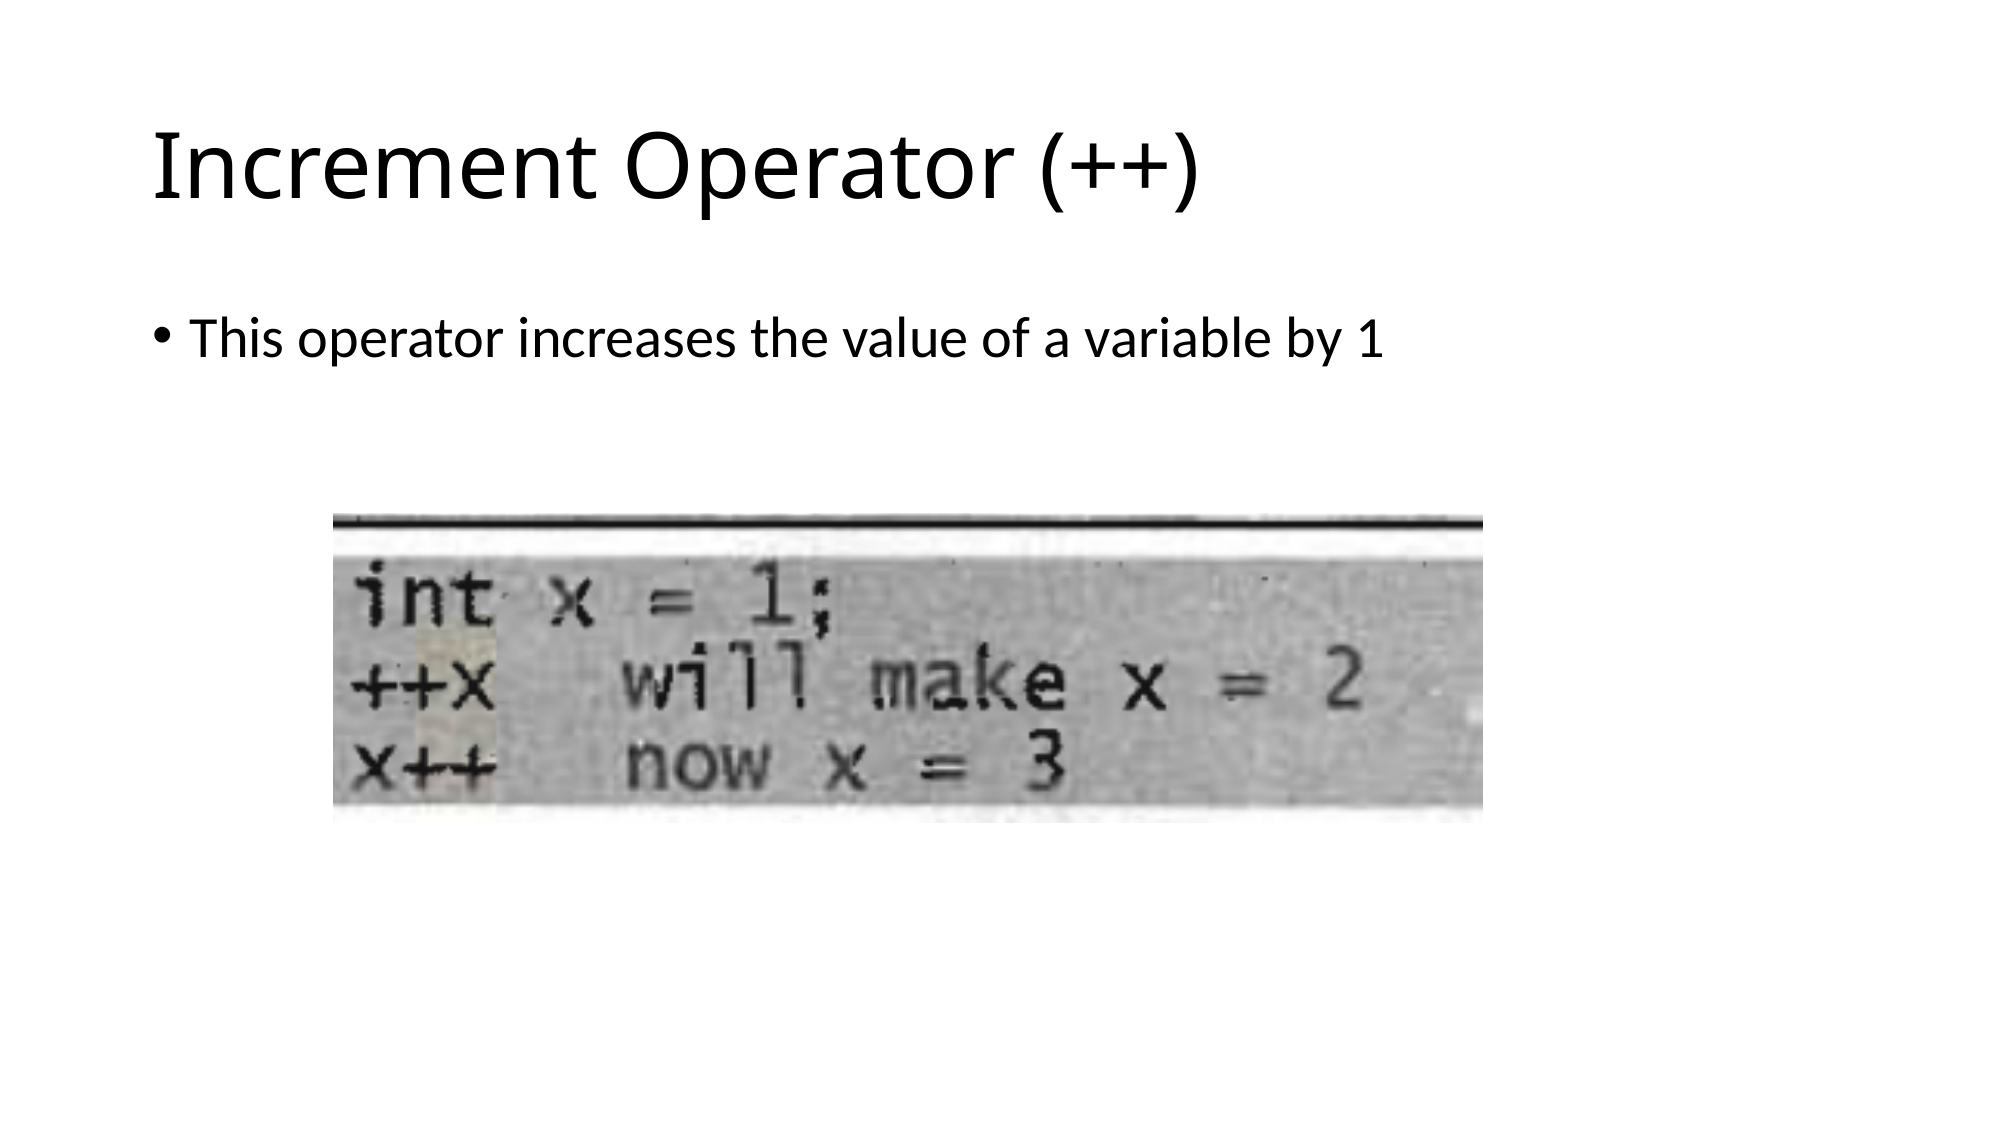

# Increment Operator (++)
This operator increases the value of a variable by 1